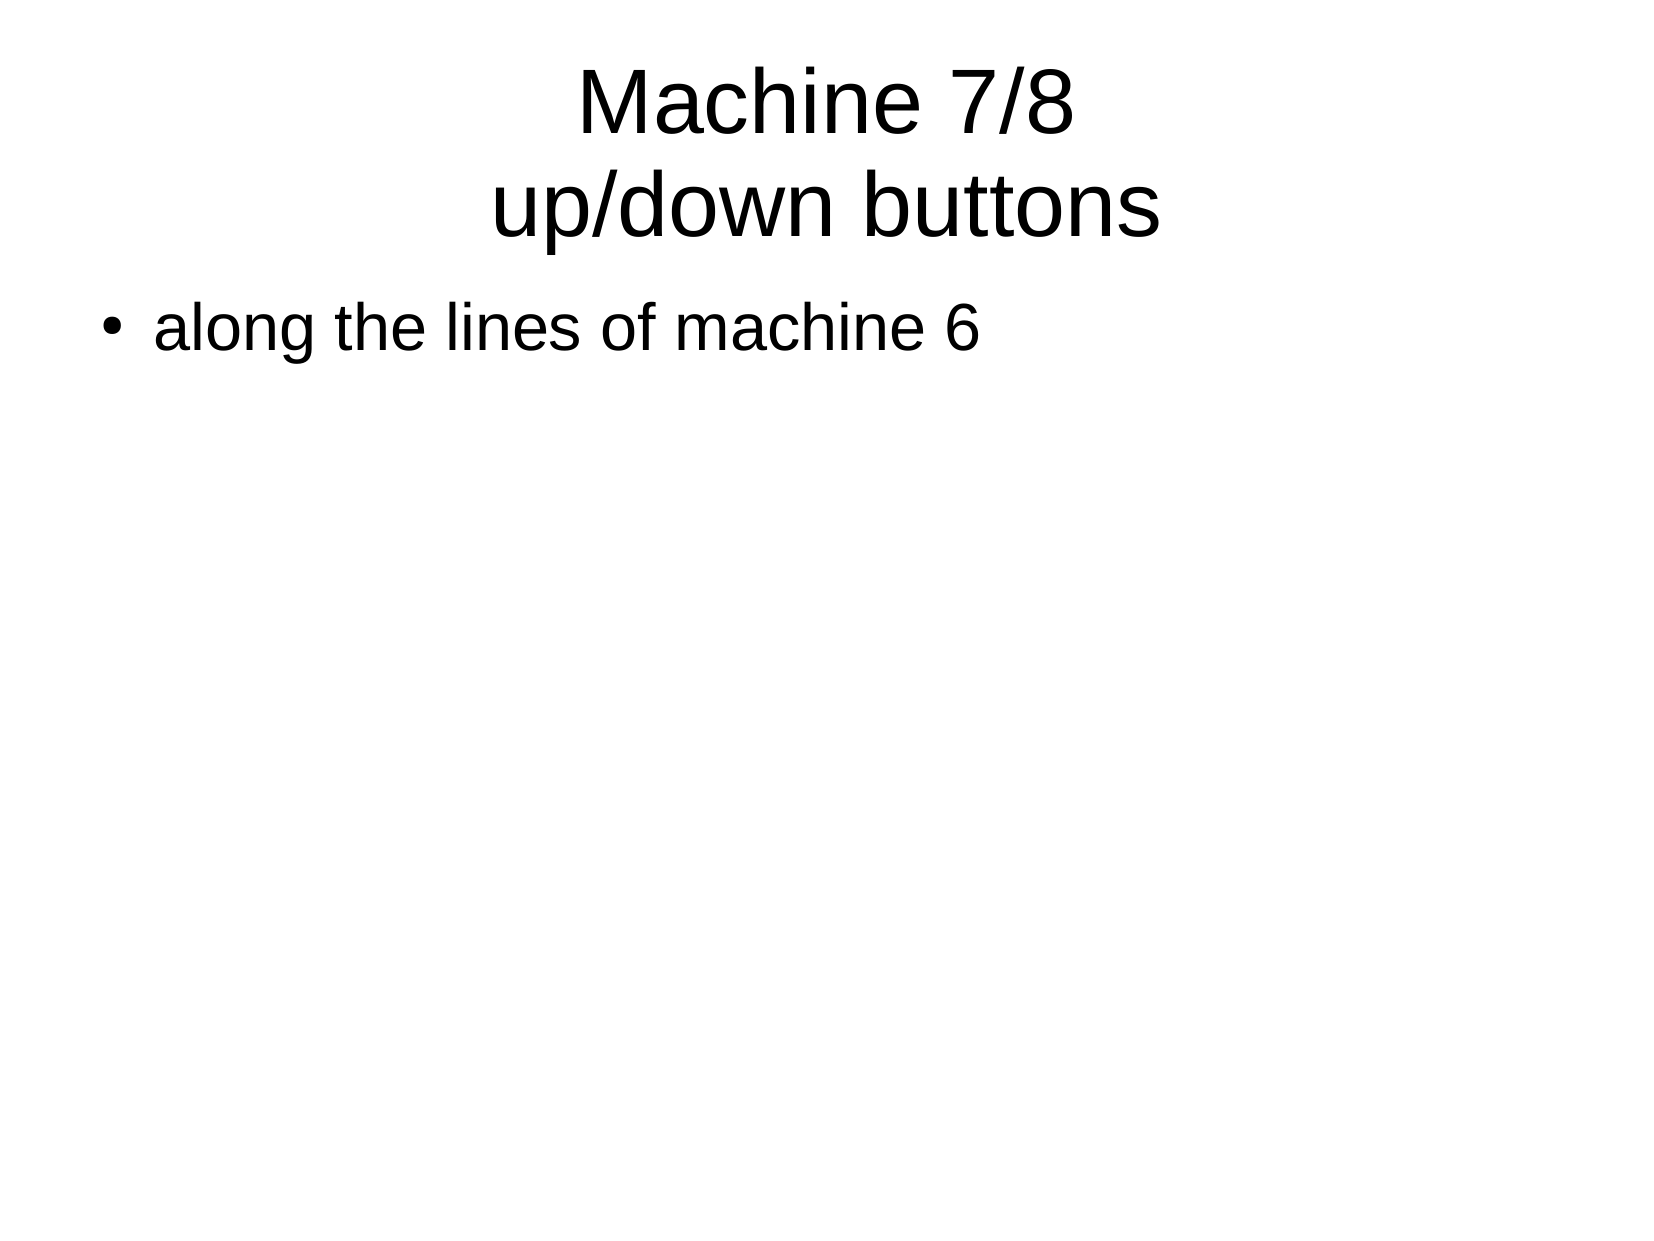

# Machine 7/8 up/down buttons
along the lines of machine 6